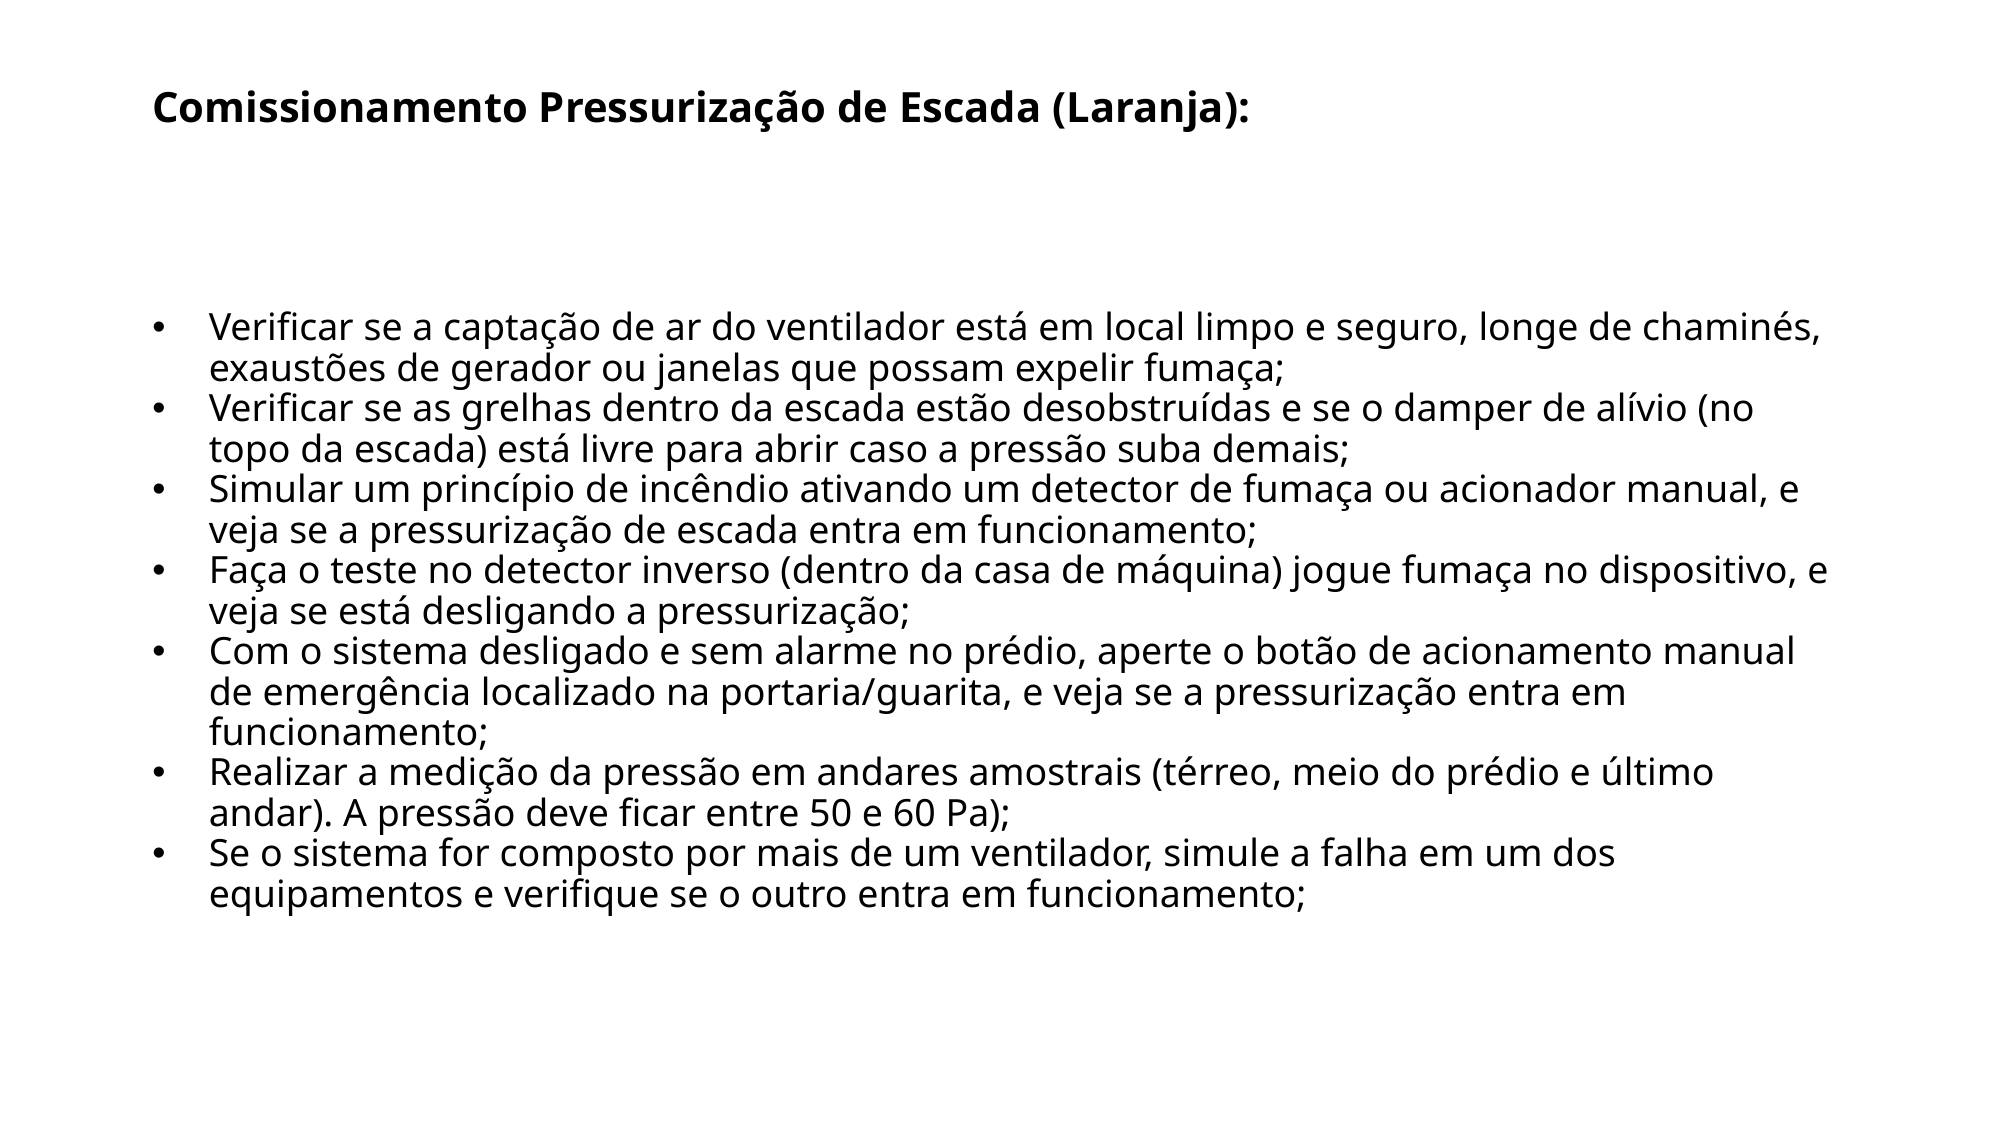

# Comissionamento Pressurização de Escada (Laranja):
Verificar se a captação de ar do ventilador está em local limpo e seguro, longe de chaminés, exaustões de gerador ou janelas que possam expelir fumaça;
Verificar se as grelhas dentro da escada estão desobstruídas e se o damper de alívio (no topo da escada) está livre para abrir caso a pressão suba demais;
Simular um princípio de incêndio ativando um detector de fumaça ou acionador manual, e veja se a pressurização de escada entra em funcionamento;
Faça o teste no detector inverso (dentro da casa de máquina) jogue fumaça no dispositivo, e veja se está desligando a pressurização;
Com o sistema desligado e sem alarme no prédio, aperte o botão de acionamento manual de emergência localizado na portaria/guarita, e veja se a pressurização entra em funcionamento;
Realizar a medição da pressão em andares amostrais (térreo, meio do prédio e último andar). A pressão deve ficar entre 50 e 60 Pa);
Se o sistema for composto por mais de um ventilador, simule a falha em um dos equipamentos e verifique se o outro entra em funcionamento;